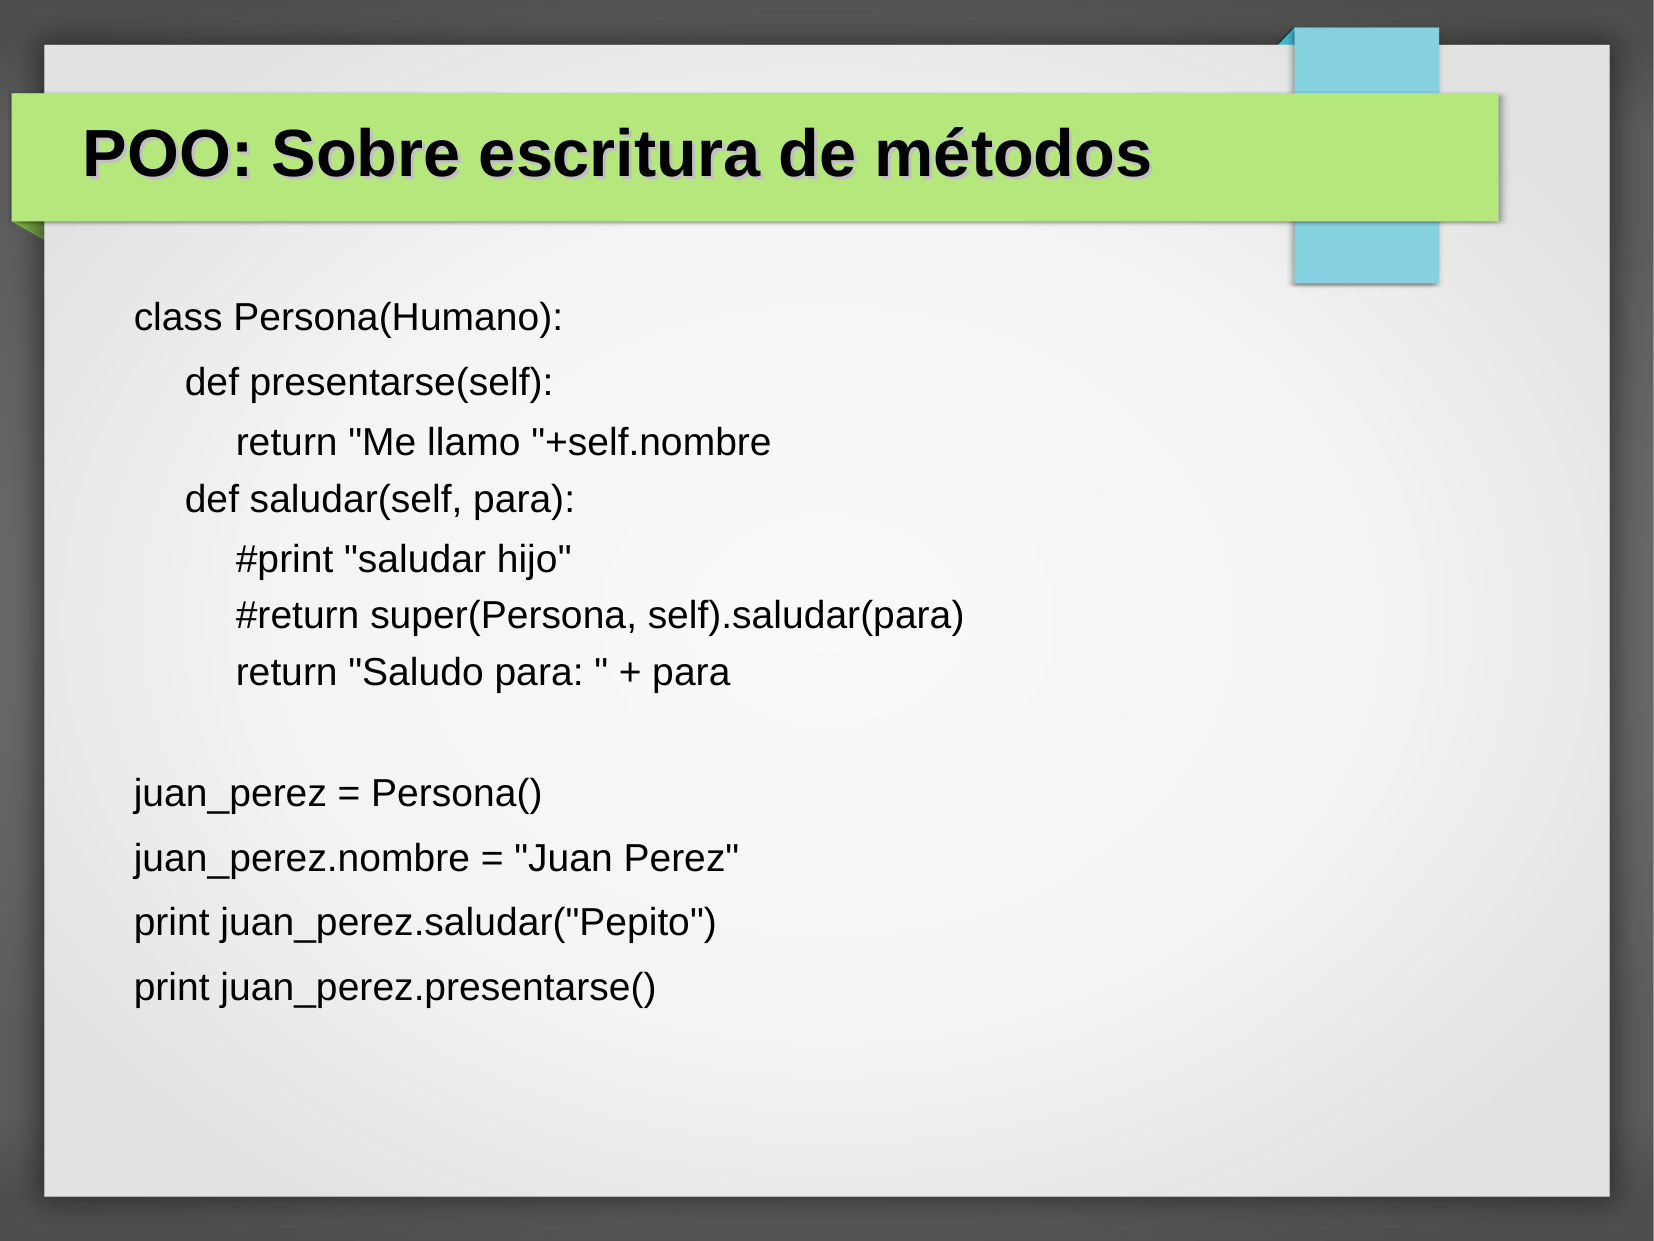

# POO: Sobre escritura de métodos
class Persona(Humano):
def presentarse(self):
return "Me llamo "+self.nombre
def saludar(self, para):
#print "saludar hijo"
#return super(Persona, self).saludar(para)
return "Saludo para: " + para
juan_perez = Persona()
juan_perez.nombre = "Juan Perez"
print juan_perez.saludar("Pepito")
print juan_perez.presentarse()